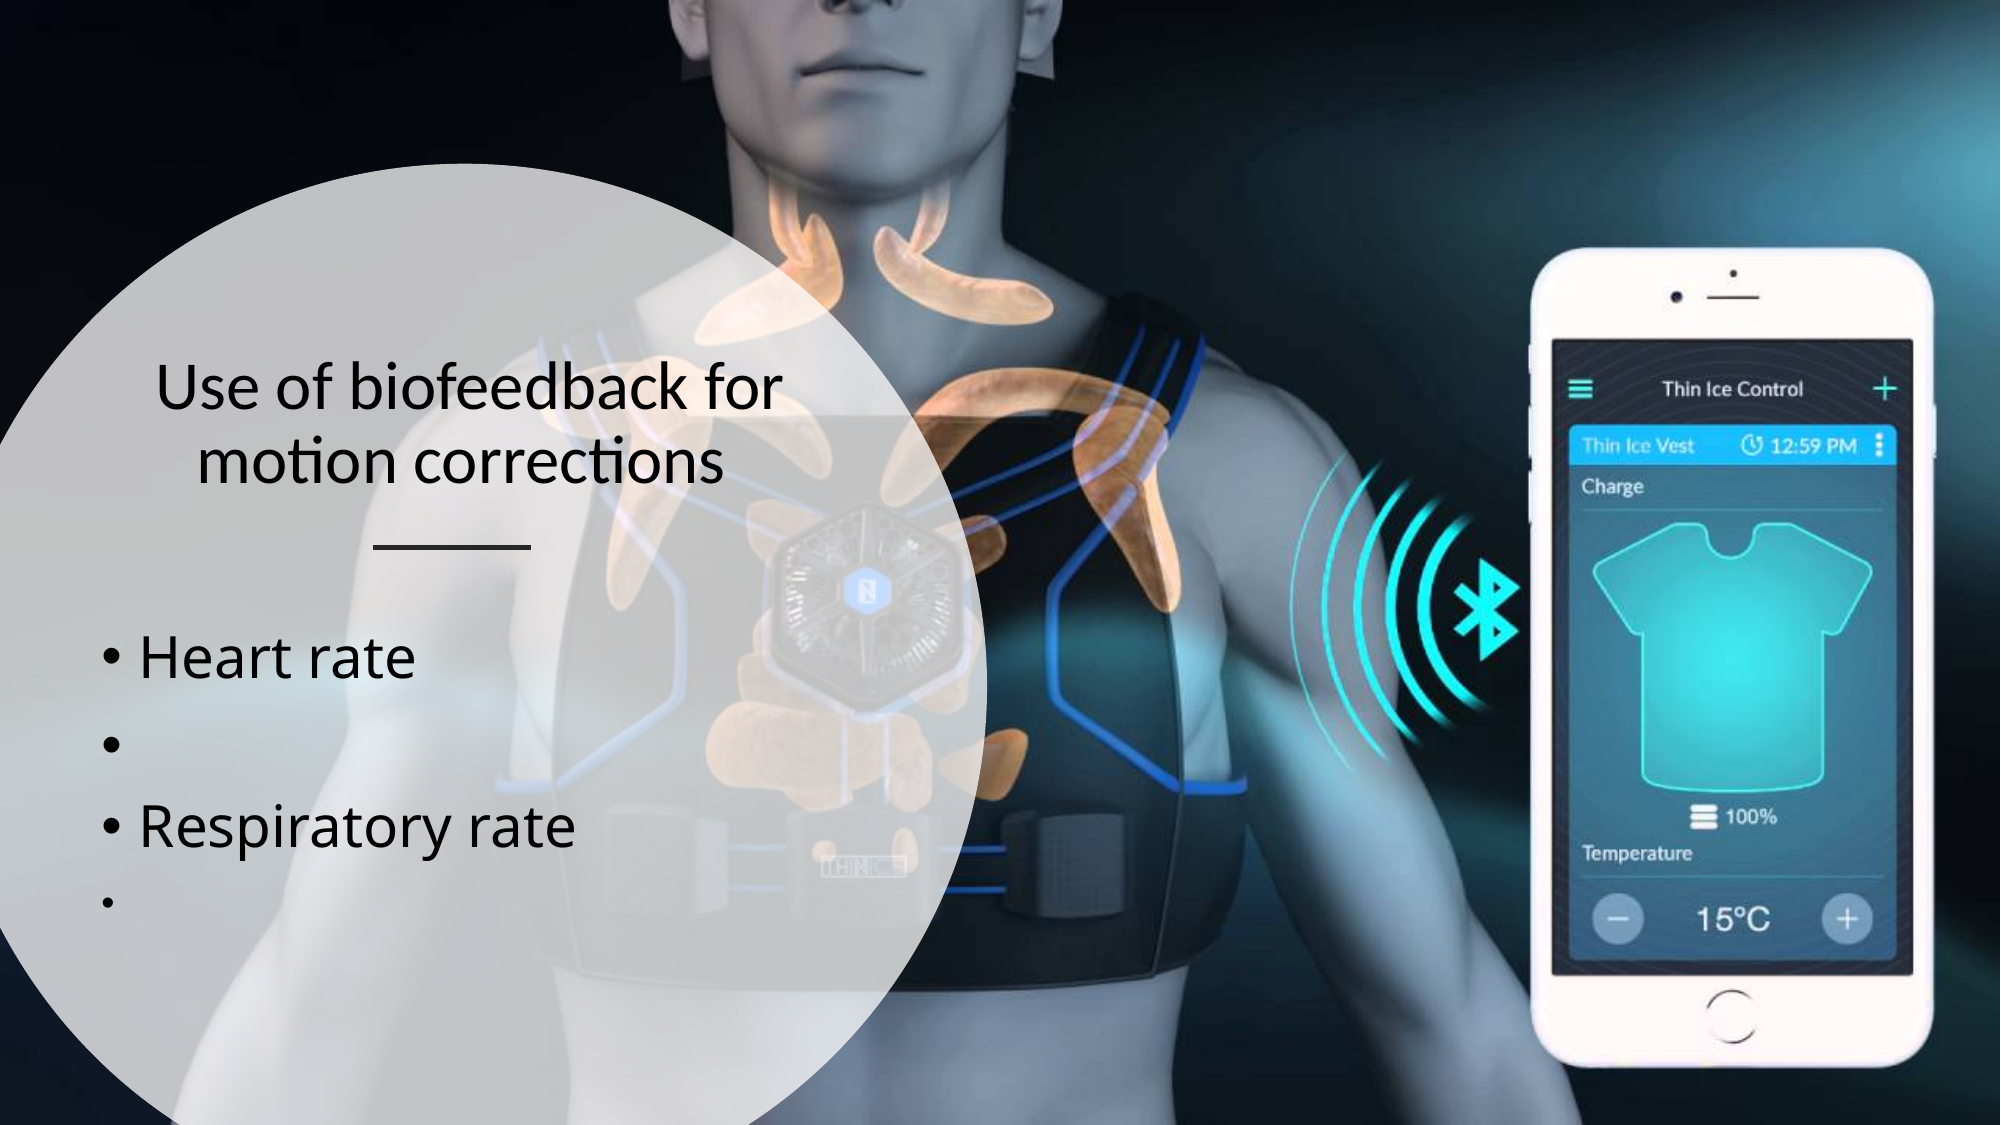

# Use of biofeedback for motion corrections
Heart rate
Respiratory rate